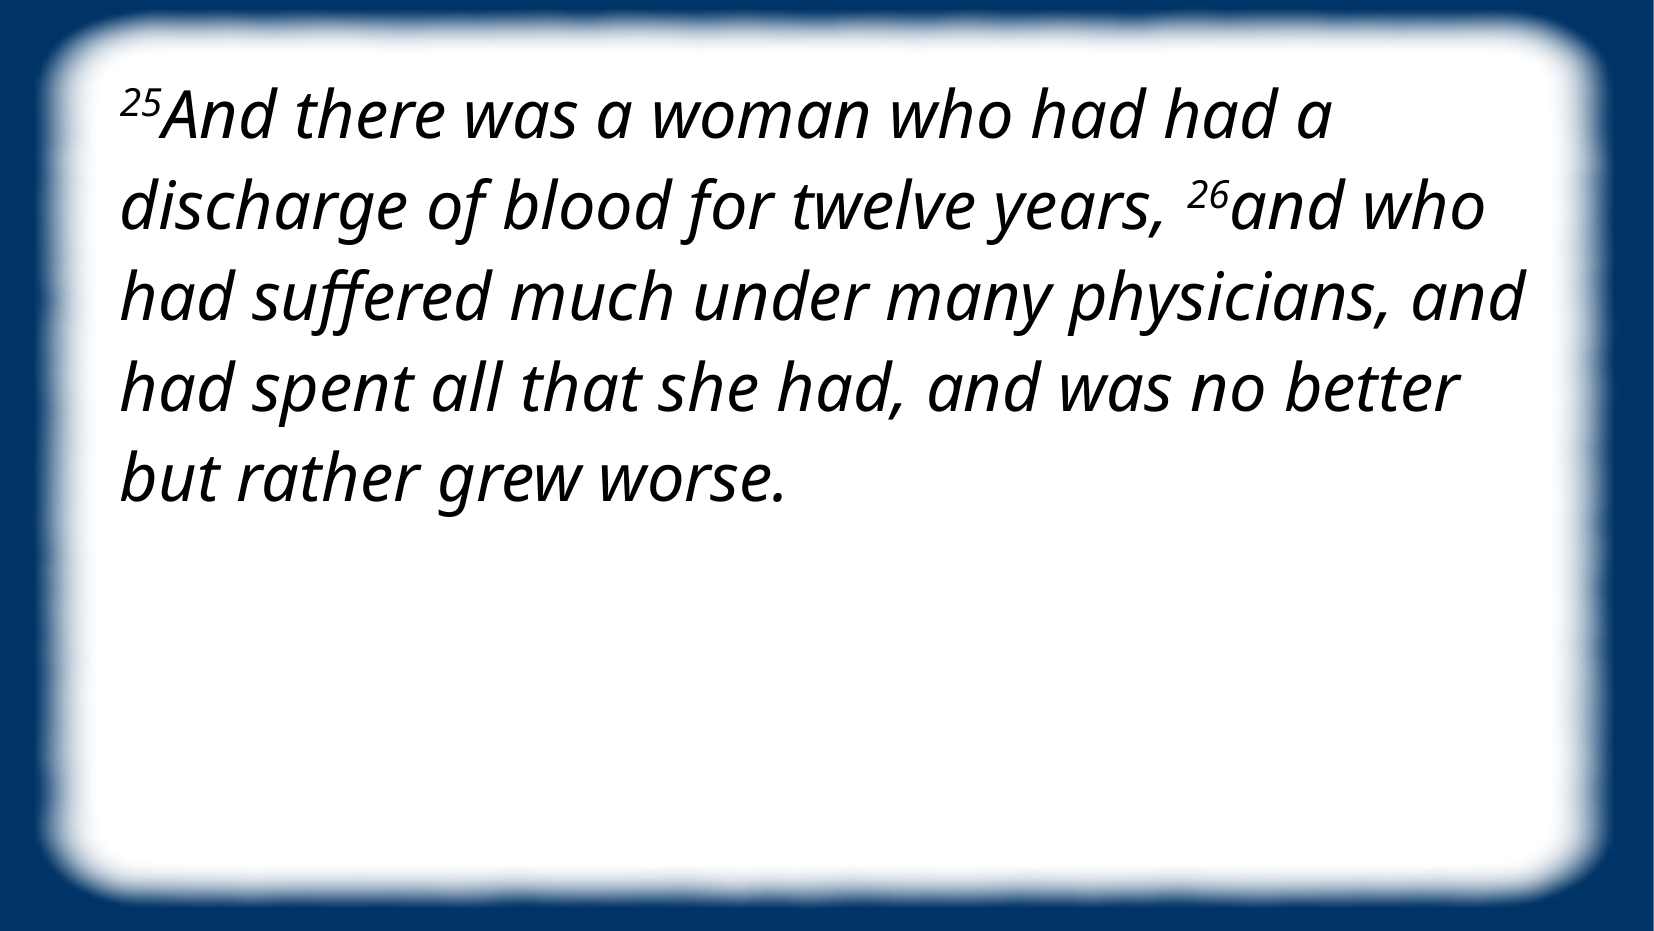

25And there was a woman who had had a discharge of blood for twelve years, 26and who had suffered much under many physicians, and had spent all that she had, and was no better but rather grew worse.